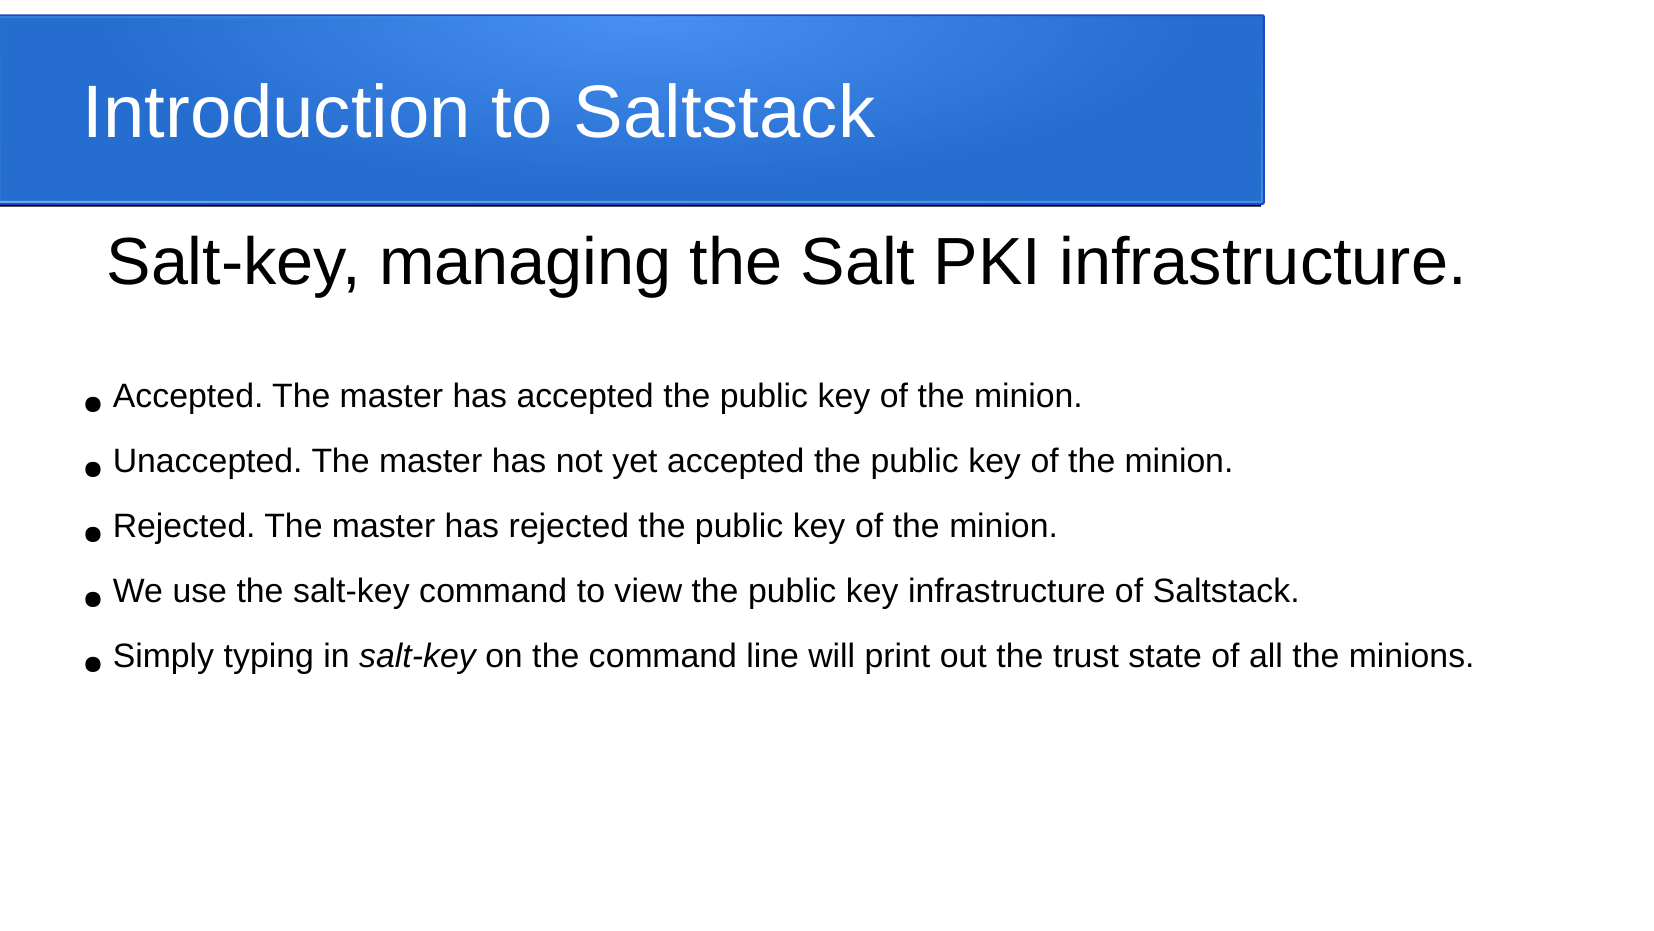

# Introduction to Saltstack
Salt-key, managing the Salt PKI infrastructure.
 Accepted. The master has accepted the public key of the minion.
 Unaccepted. The master has not yet accepted the public key of the minion.
 Rejected. The master has rejected the public key of the minion.
 We use the salt-key command to view the public key infrastructure of Saltstack.
 Simply typing in salt-key on the command line will print out the trust state of all the minions.